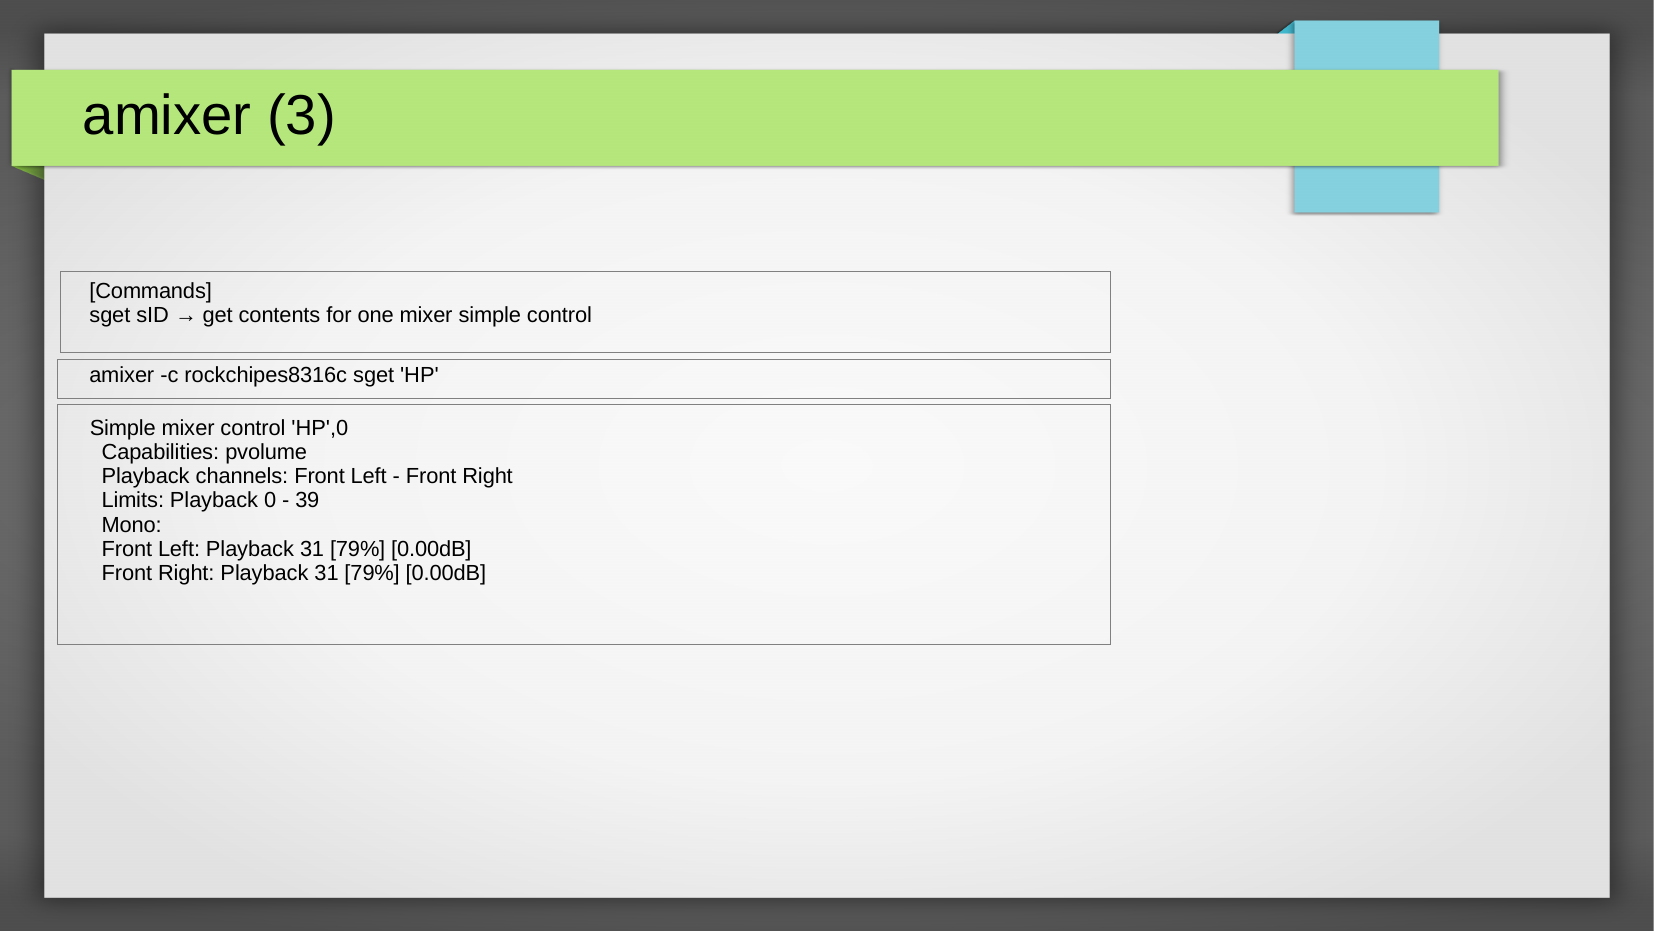

# amixer (3)
[Commands]
sget sID → get contents for one mixer simple control
amixer -c rockchipes8316c sget 'HP'
Simple mixer control 'HP',0
 Capabilities: pvolume
 Playback channels: Front Left - Front Right
 Limits: Playback 0 - 39
 Mono:
 Front Left: Playback 31 [79%] [0.00dB]
 Front Right: Playback 31 [79%] [0.00dB]